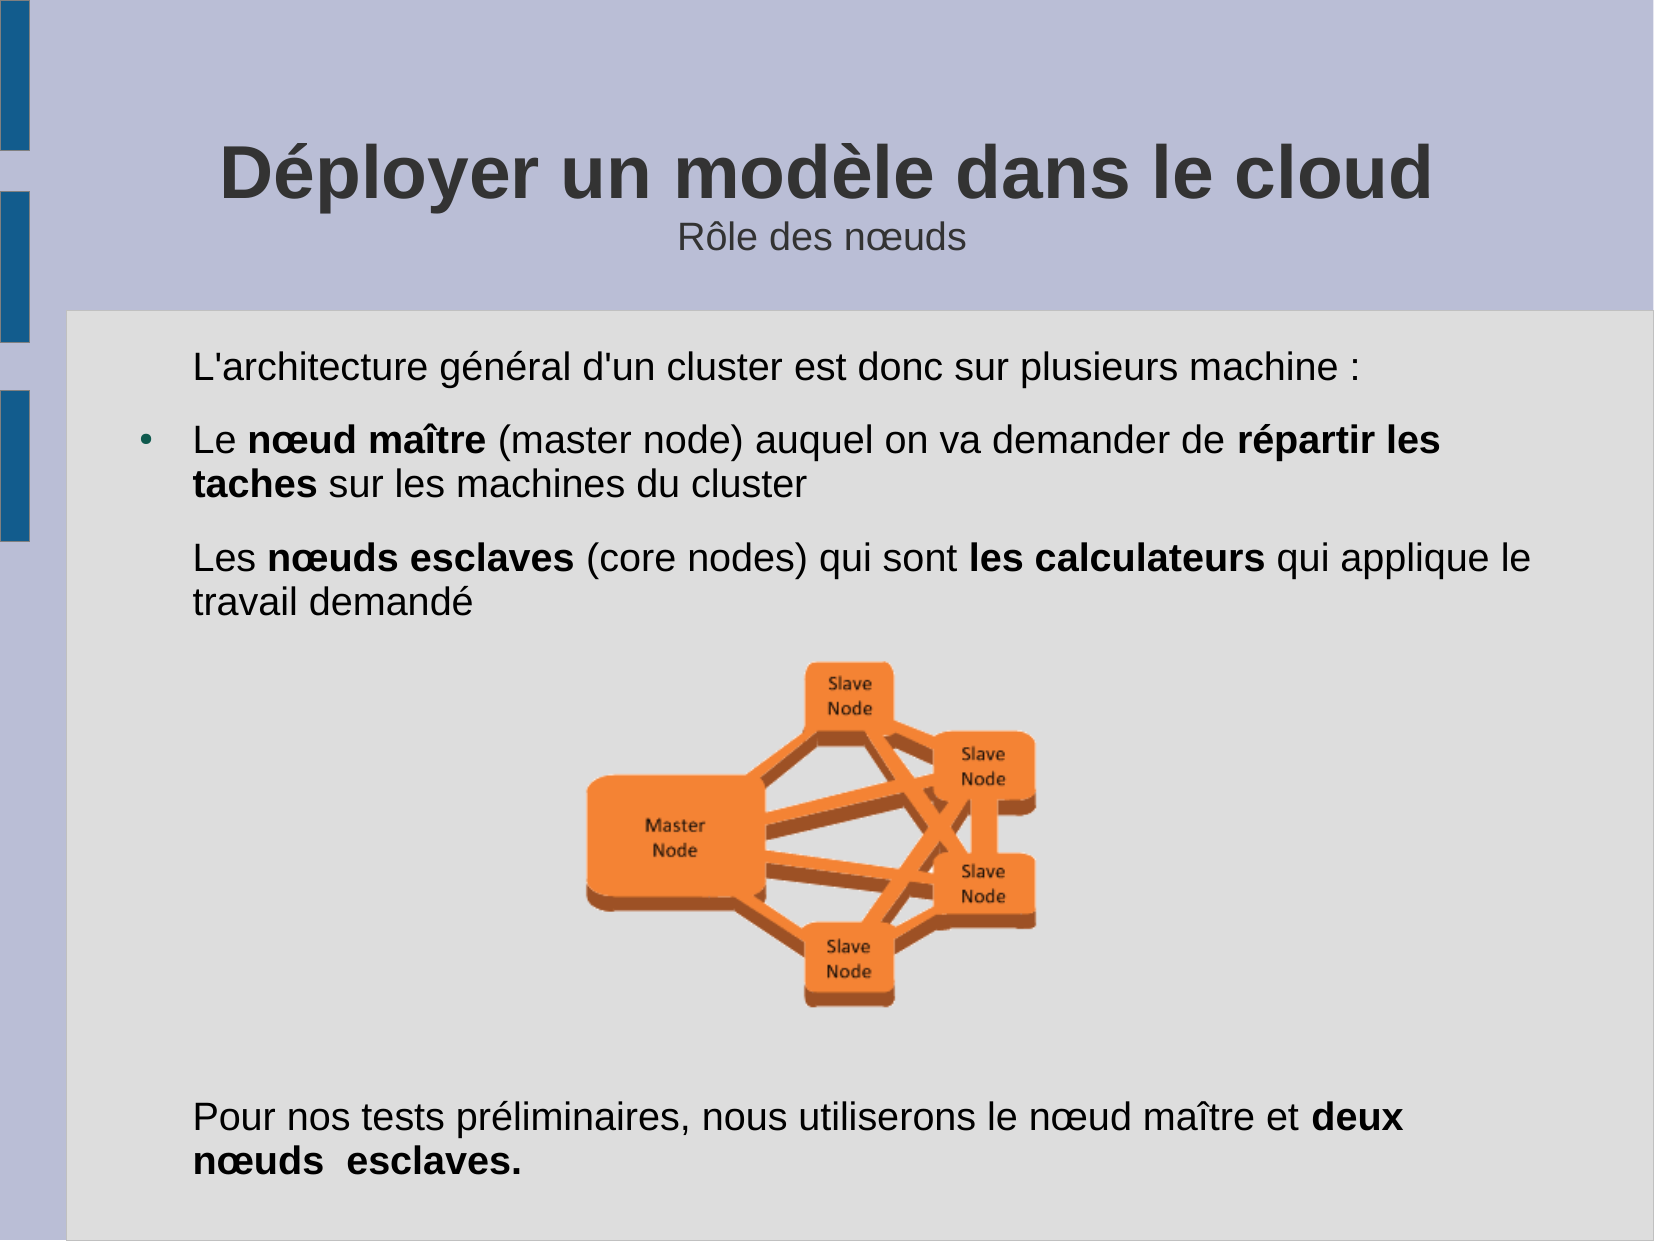

# Déployer un modèle dans le cloud Rôle des nœuds
L'architecture général d'un cluster est donc sur plusieurs machine :
Le nœud maître (master node) auquel on va demander de répartir les taches sur les machines du cluster
Les nœuds esclaves (core nodes) qui sont les calculateurs qui applique le travail demandé
Pour nos tests préliminaires, nous utiliserons le nœud maître et deux nœuds esclaves.